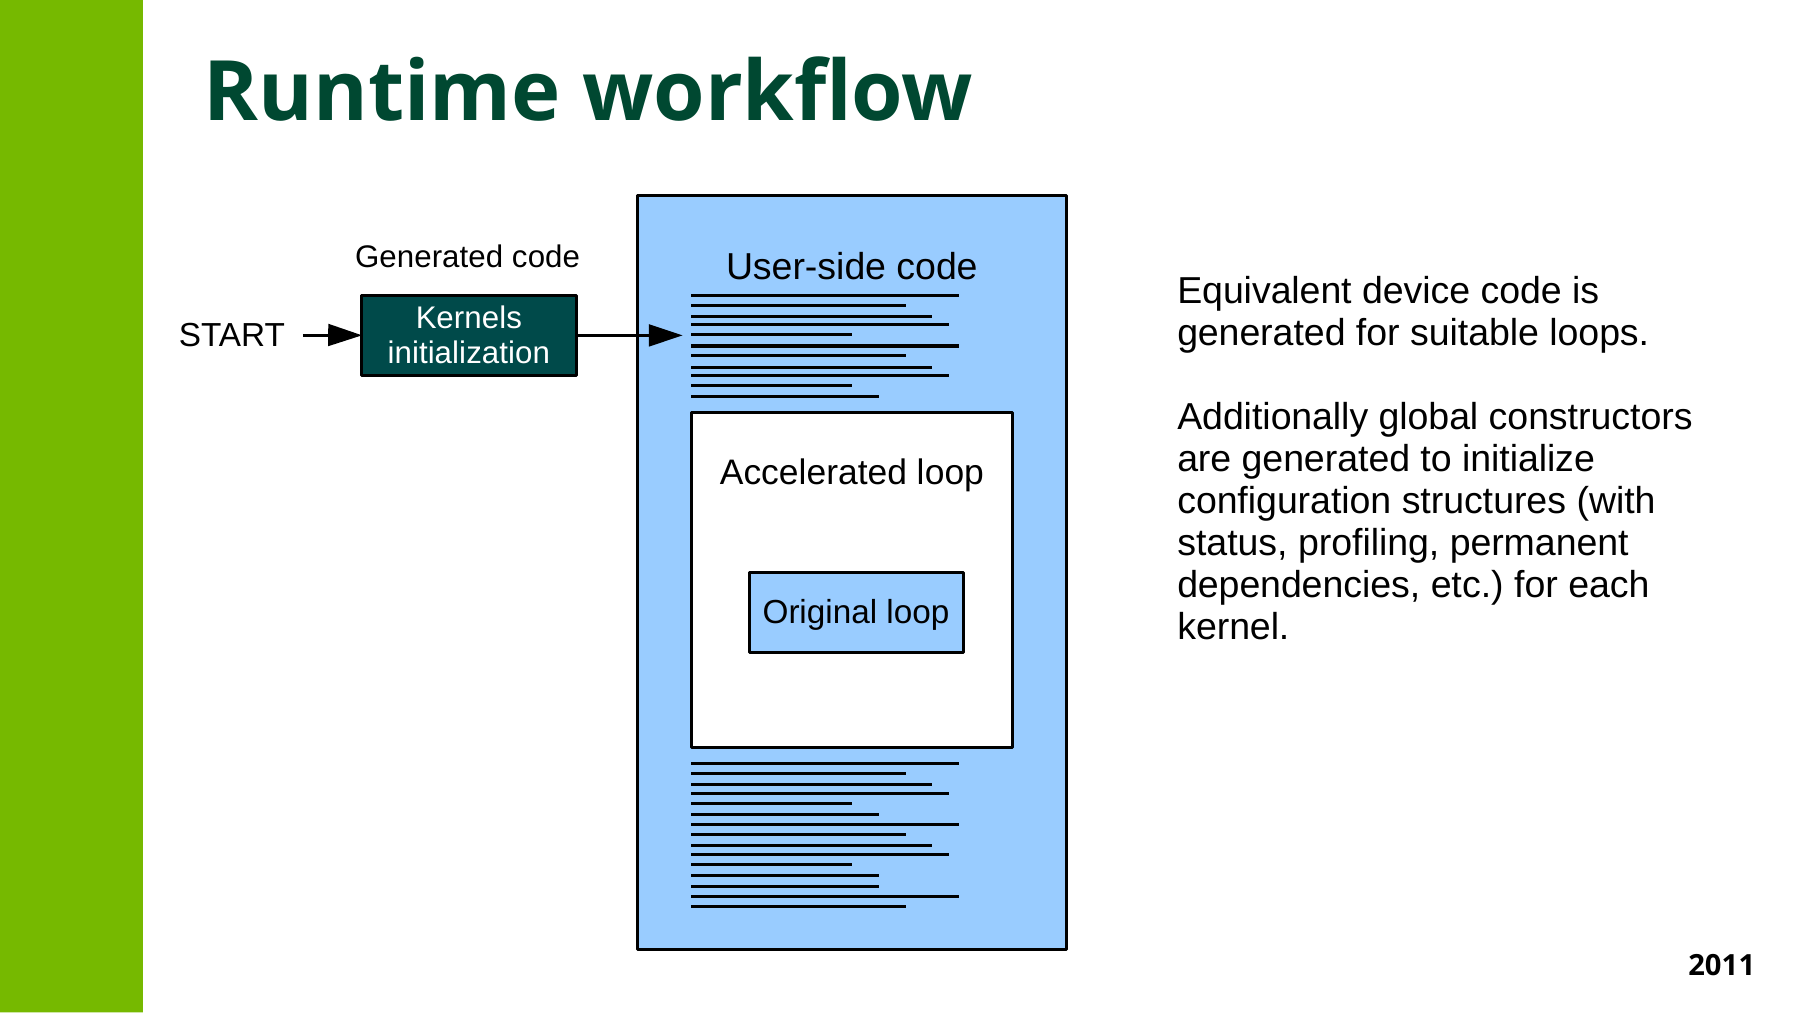

# Runtime workflow
User-side code
Generated code
Equivalent device code is generated for suitable loops.
Additionally global constructors are generated to initialize configuration structures (with status, profiling, permanent dependencies, etc.) for each kernel.
Kernels
initialization
START
Accelerated loop
Original loop